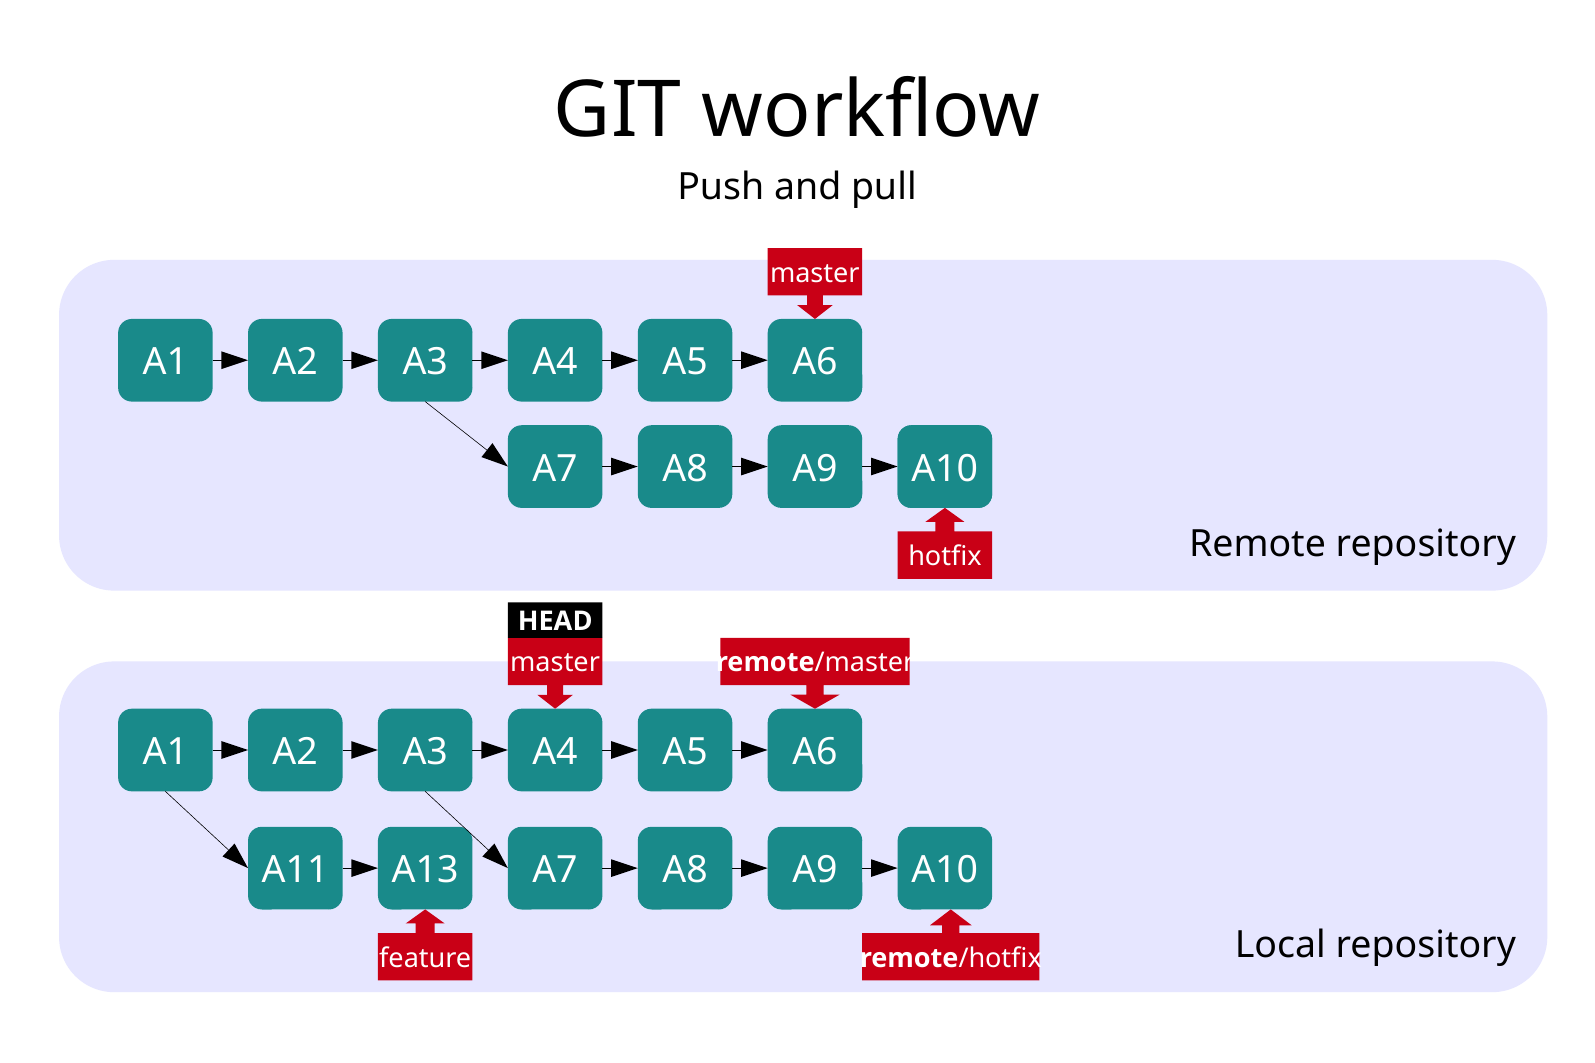

# GIT workflow Push and pull
master
Remote repository
A1
A2
A3
A4
A5
A6
A7
A8
A9
A10
A10
hotfix
HEAD
master
remote/master
Local repository
A1
A2
A3
A4
A5
A6
A11
A13
A7
A8
A9
A10
feature
remote/hotfix